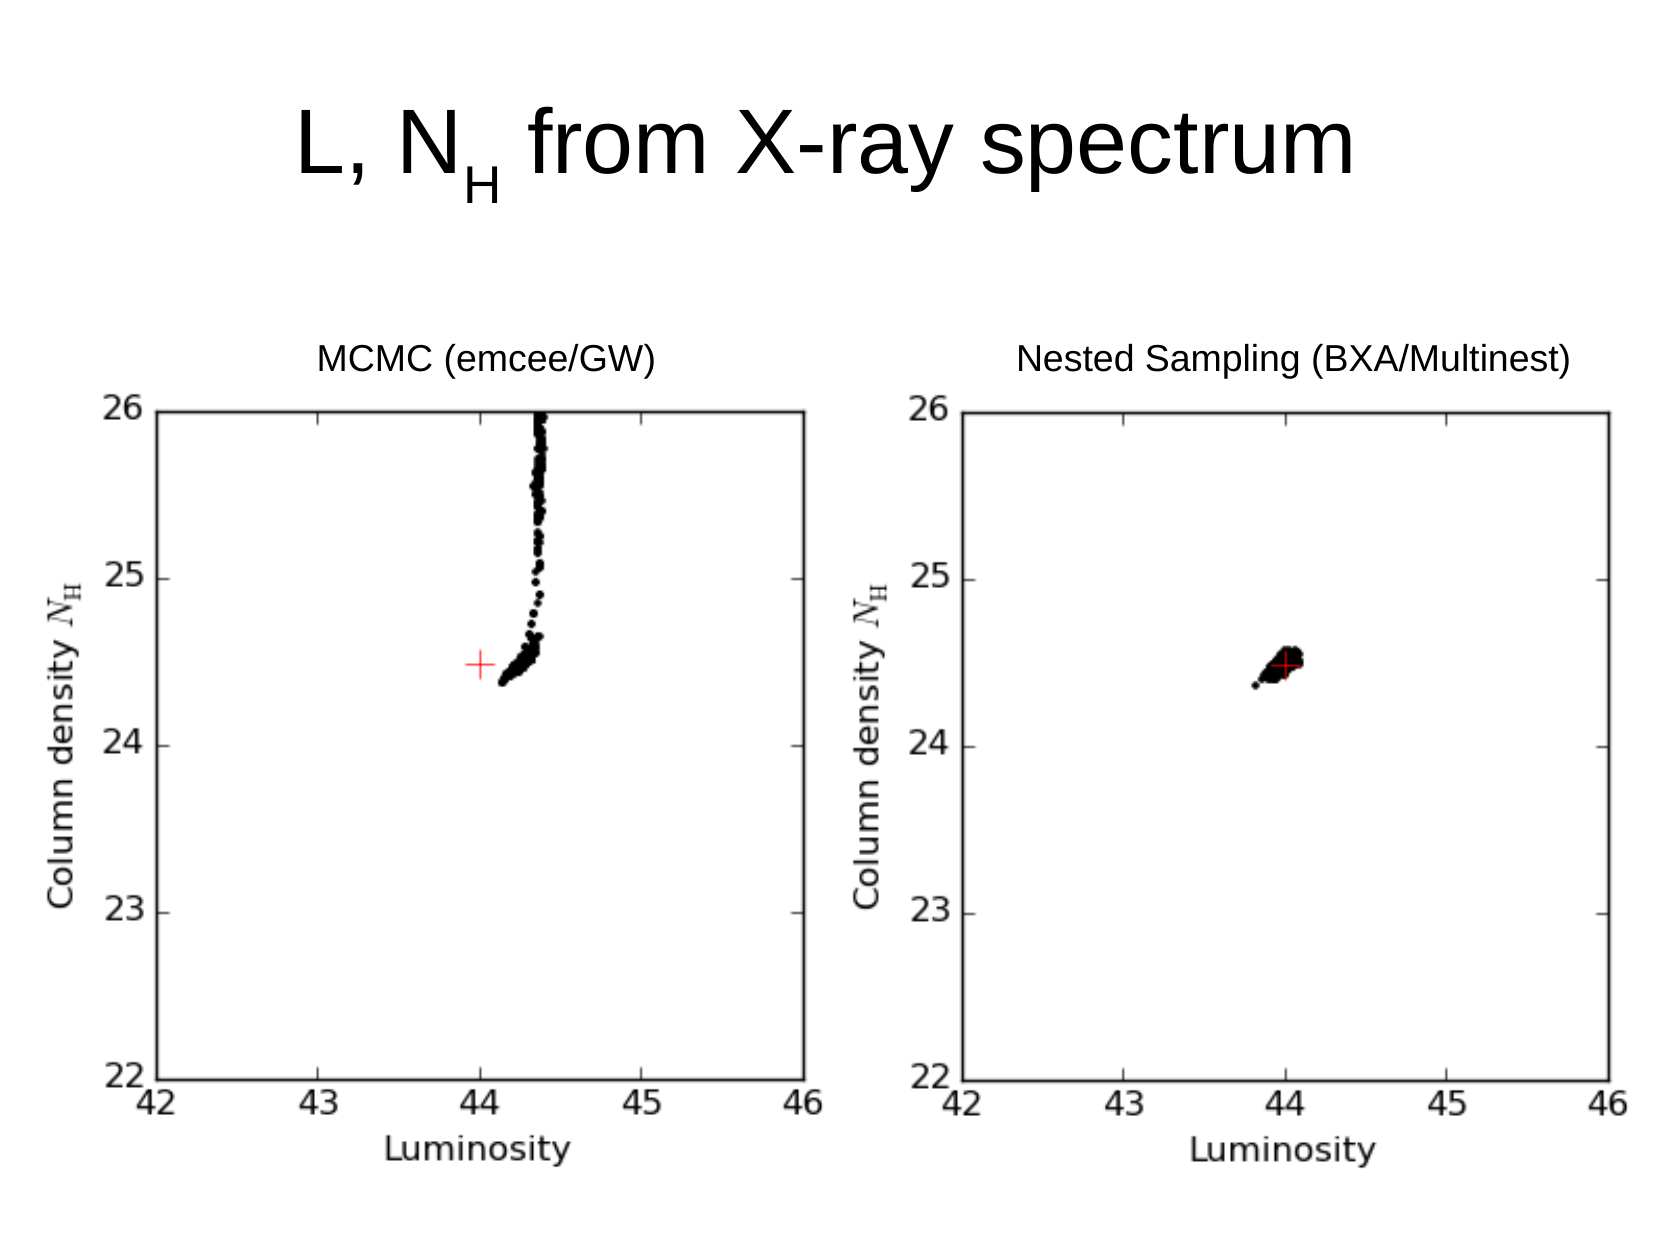

# L, NH from X-ray spectrum
MCMC (emcee/GW)
Nested Sampling (BXA/Multinest)